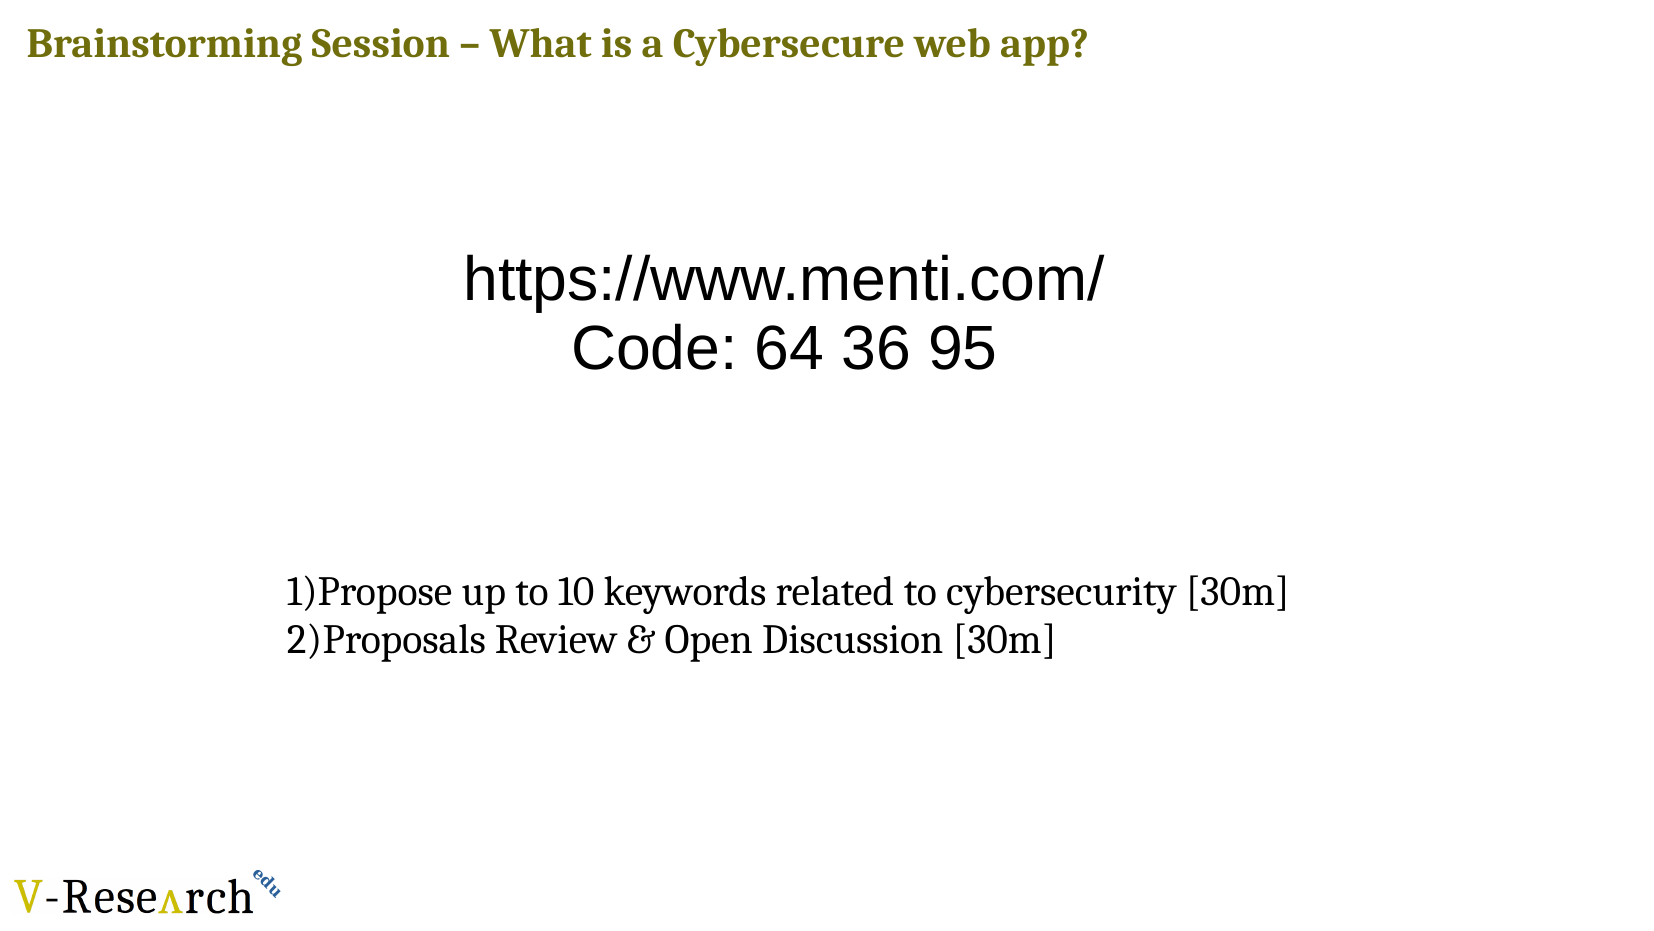

Brainstorming Session – What is a Cybersecure web app?
https://www.menti.com/
Code: 64 36 95
Propose up to 10 keywords related to cybersecurity [30m]
Proposals Review & Open Discussion [30m]
edu